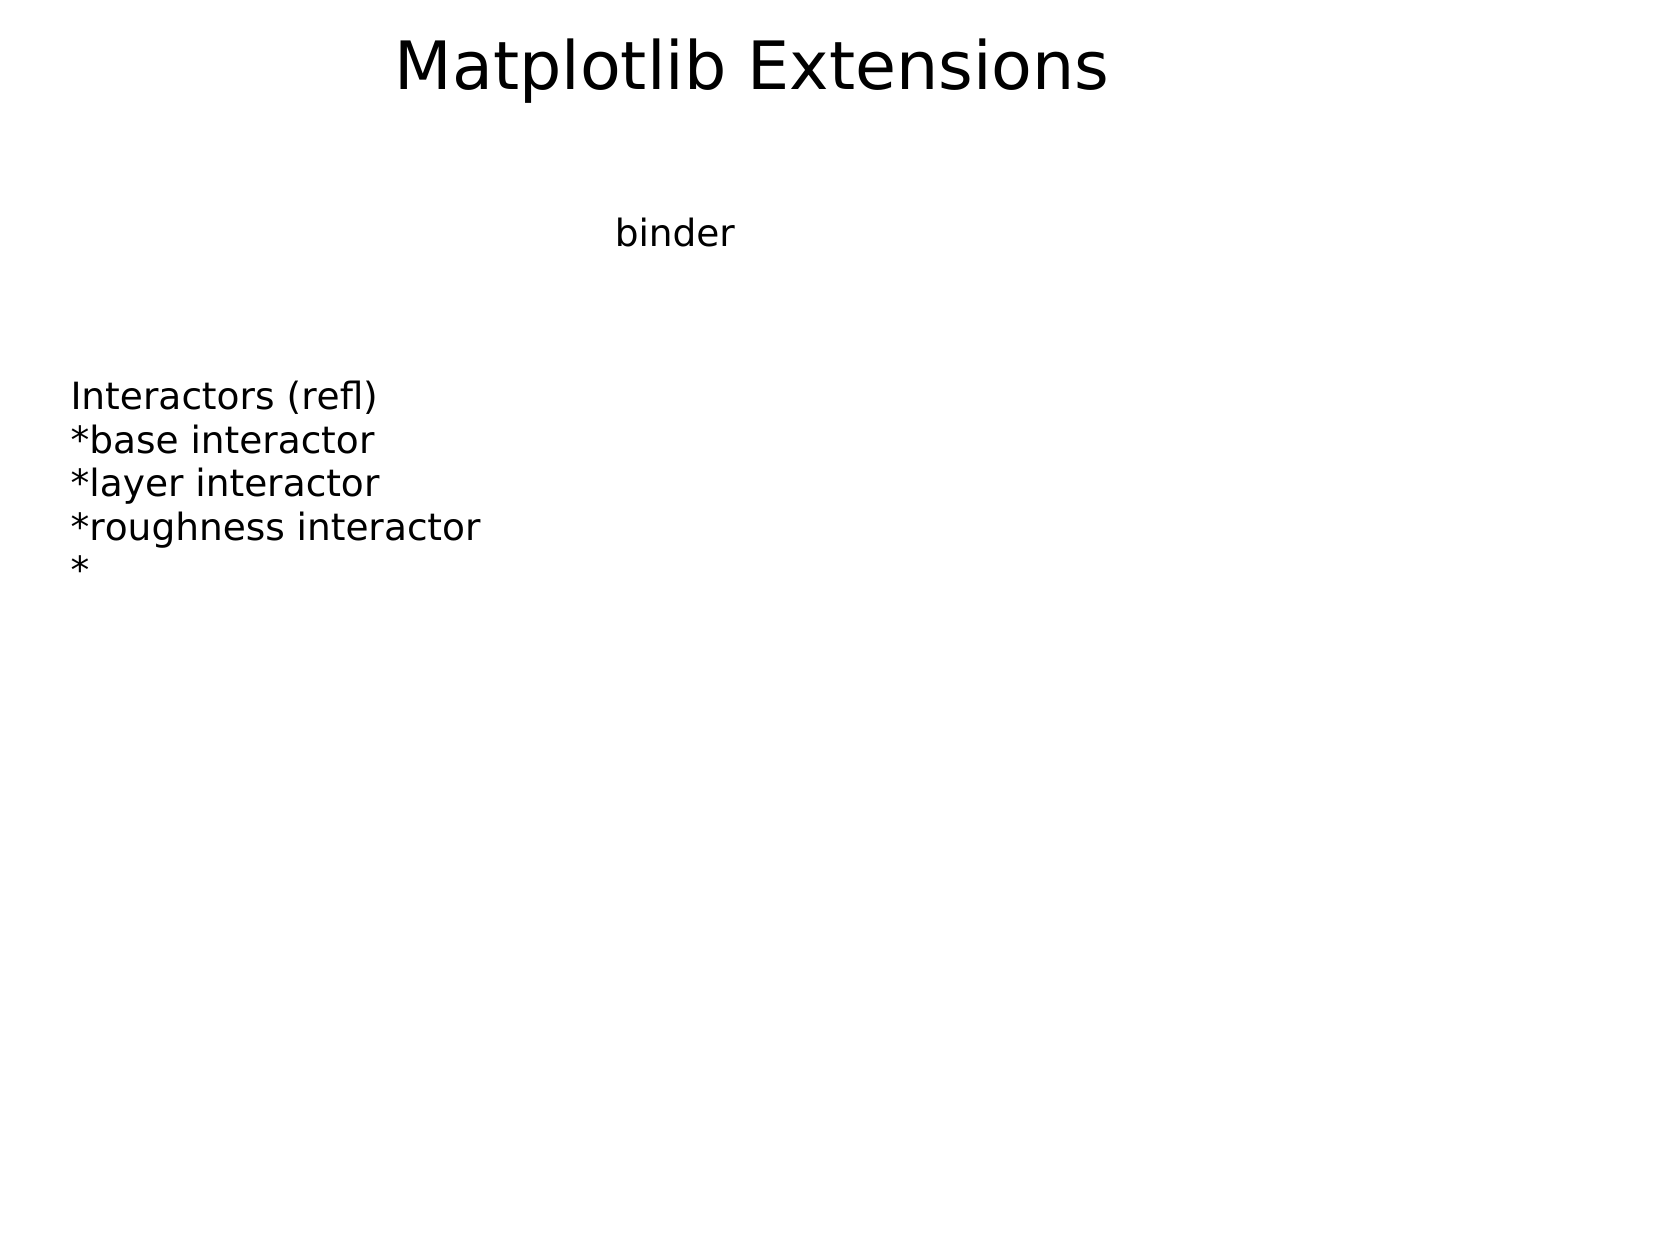

Matplotlib Extensions
binder
Interactors (refl)
*base interactor
*layer interactor
*roughness interactor
*